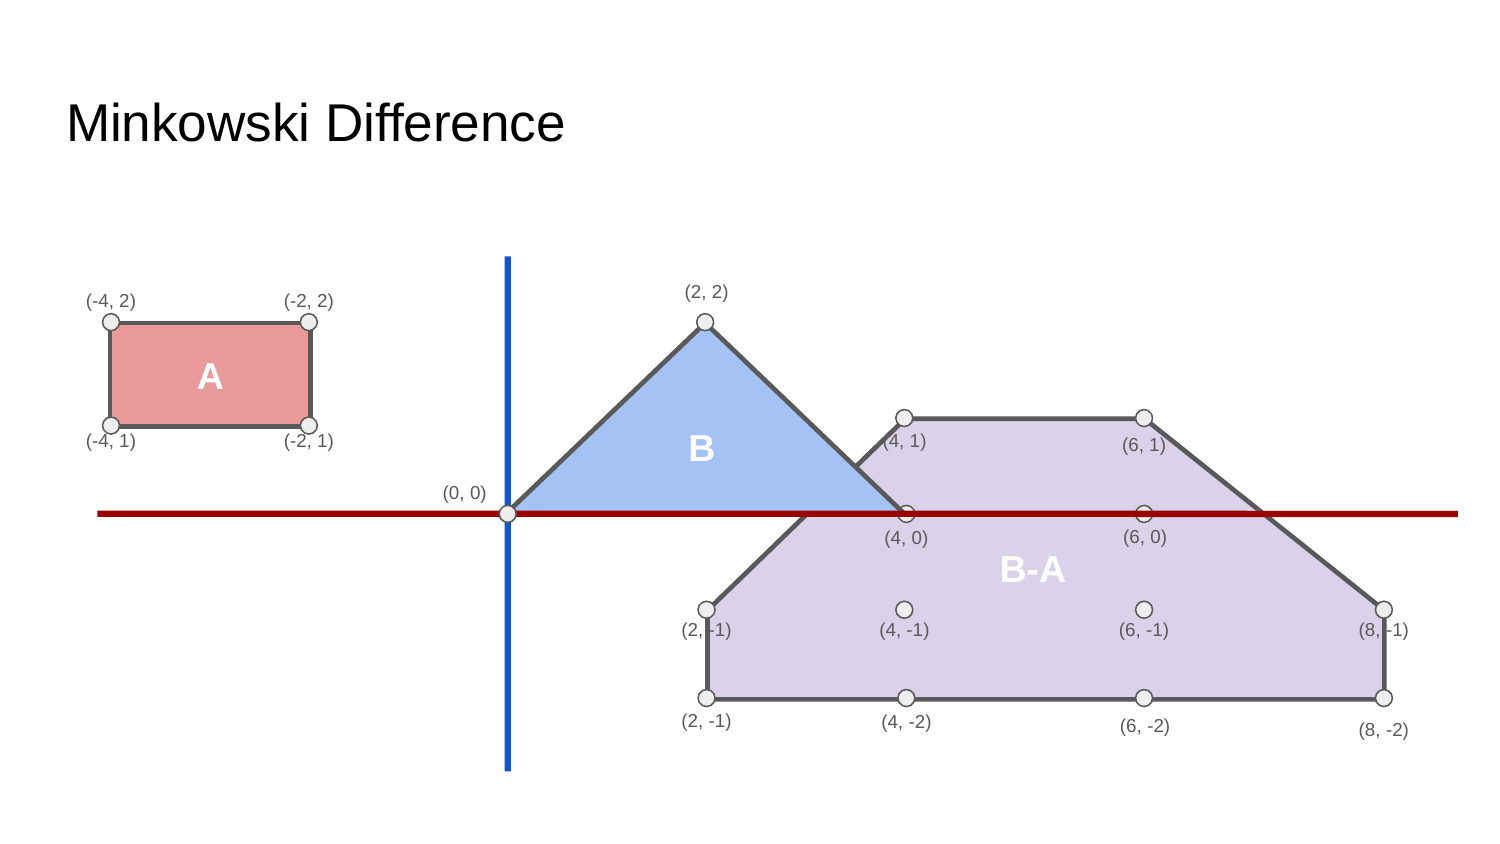

# Minkowski Difference
(2, 2)
(-4, 2)
(-2, 2)
A
B
(-4, 1)
(-2, 1)
(4, 1)
(6, 1)
(0, 0)
(6, 0)
(4, 0)
B-A
(2, -1)
(4, -1)
(6, -1)
(8, -1)
(2, -1)
(4, -2)
(6, -2)
(8, -2)